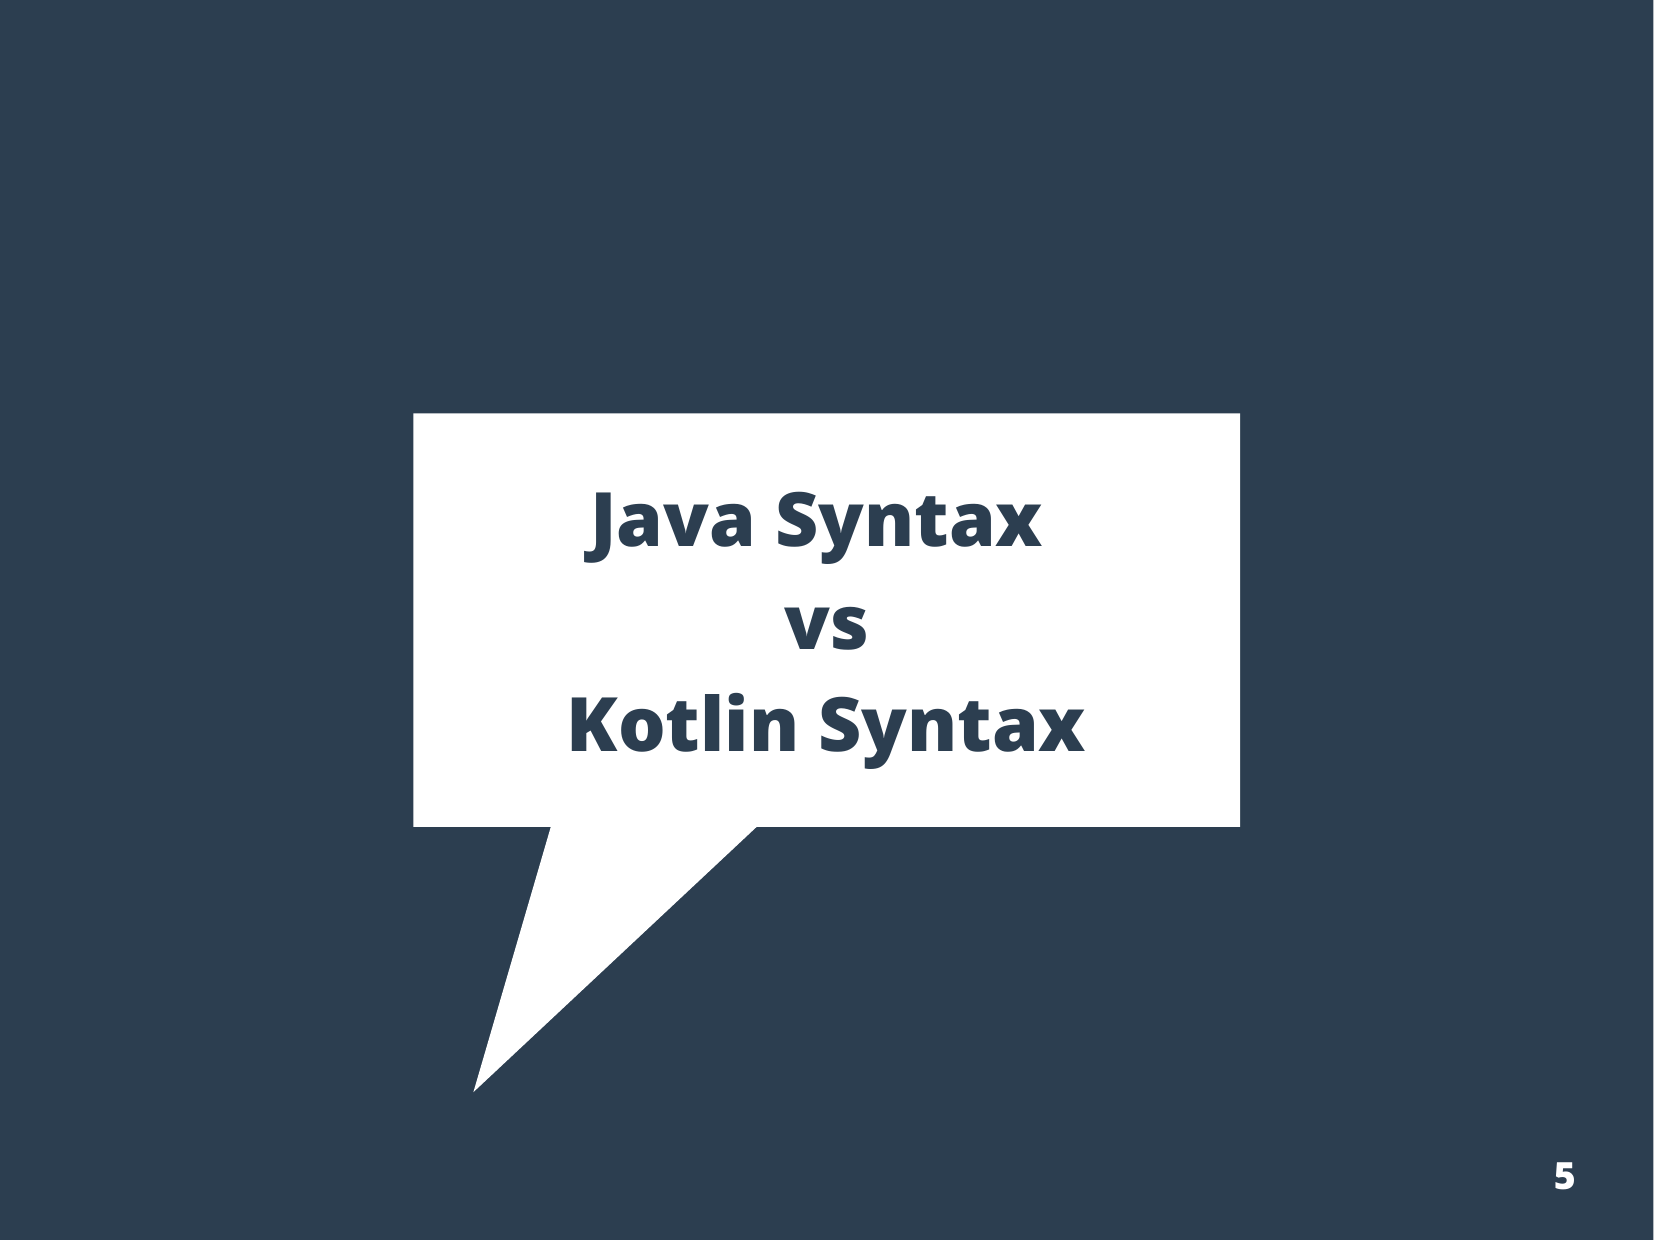

# Java Syntax vs Kotlin Syntax
5